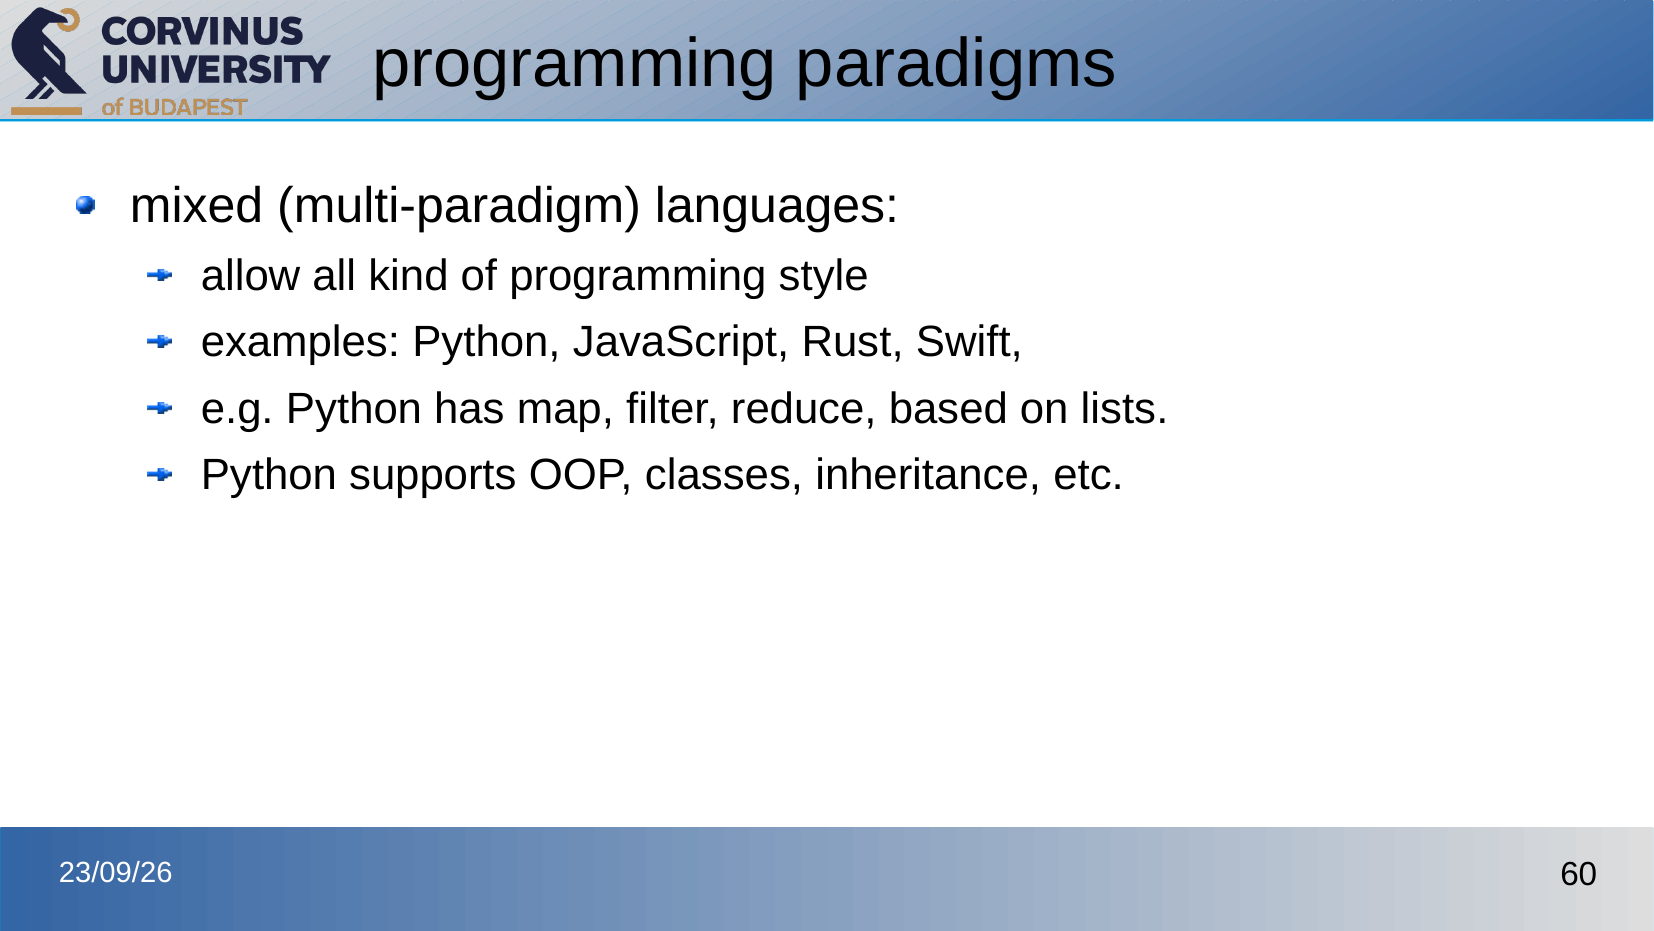

# programming paradigms
mixed (multi-paradigm) languages:
allow all kind of programming style
examples: Python, JavaScript, Rust, Swift,
e.g. Python has map, filter, reduce, based on lists.
Python supports OOP, classes, inheritance, etc.